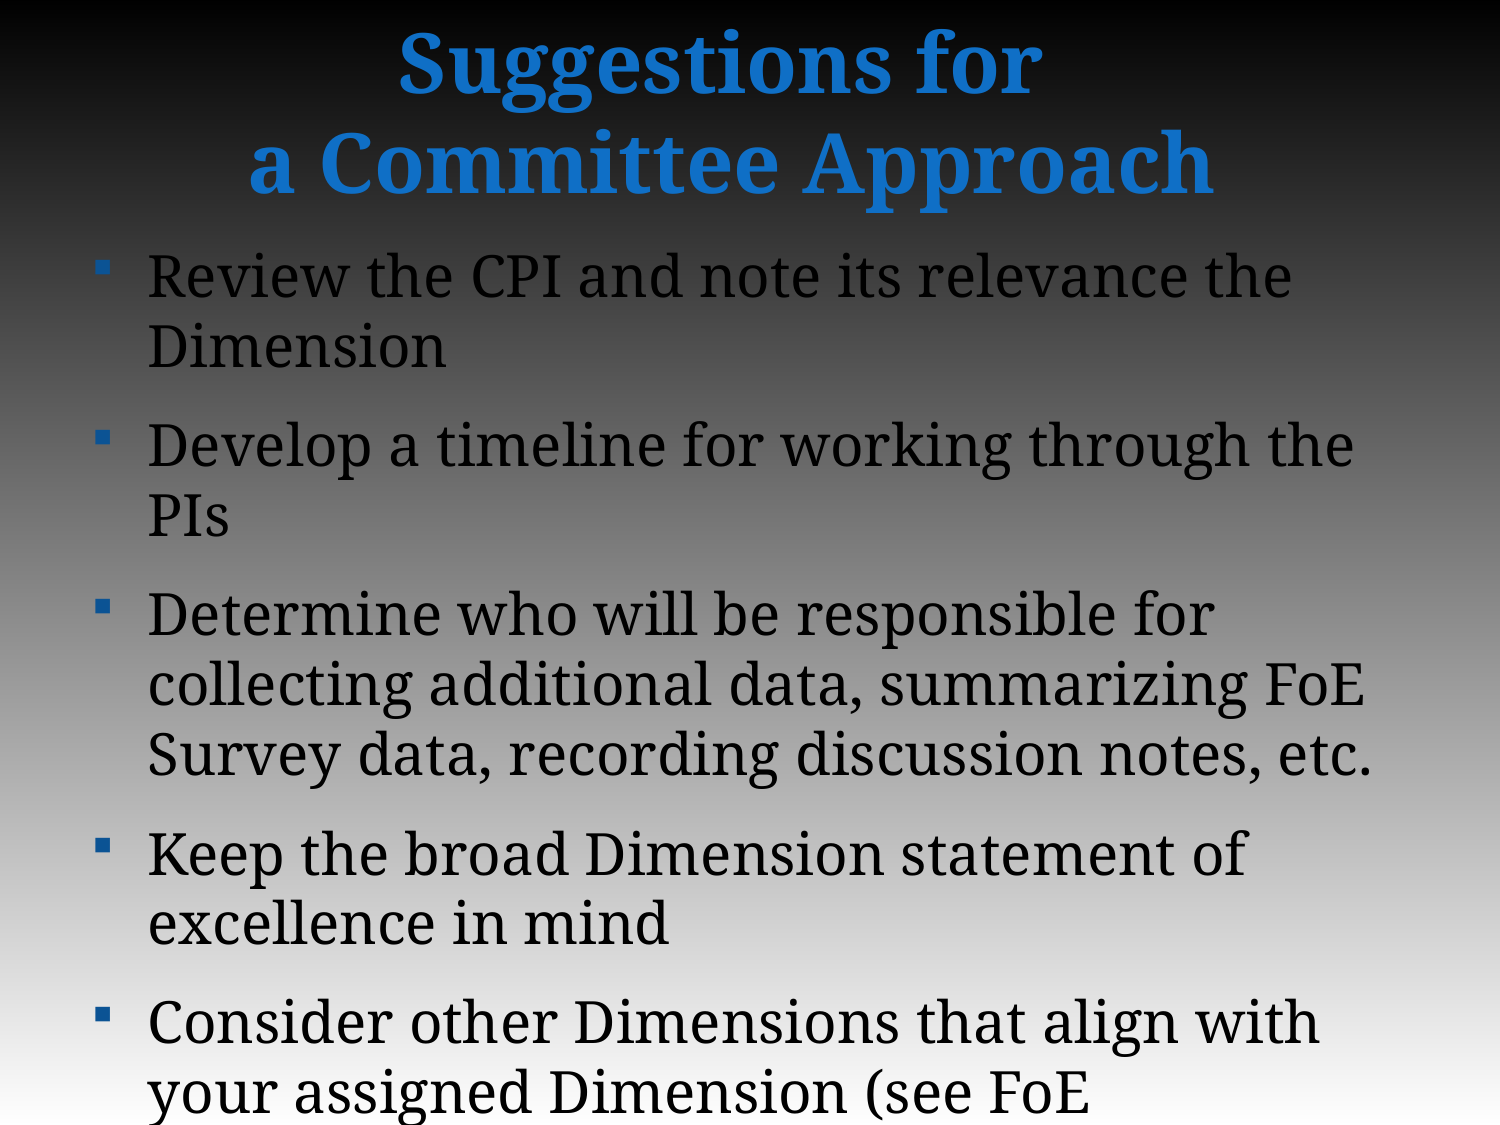

Suggestions for
a Committee Approach
Review the CPI and note its relevance the Dimension
Develop a timeline for working through the PIs
Determine who will be responsible for collecting additional data, summarizing FoE Survey data, recording discussion notes, etc.
Keep the broad Dimension statement of excellence in mind
Consider other Dimensions that align with your assigned Dimension (see FoE Guidebook Appendix A)